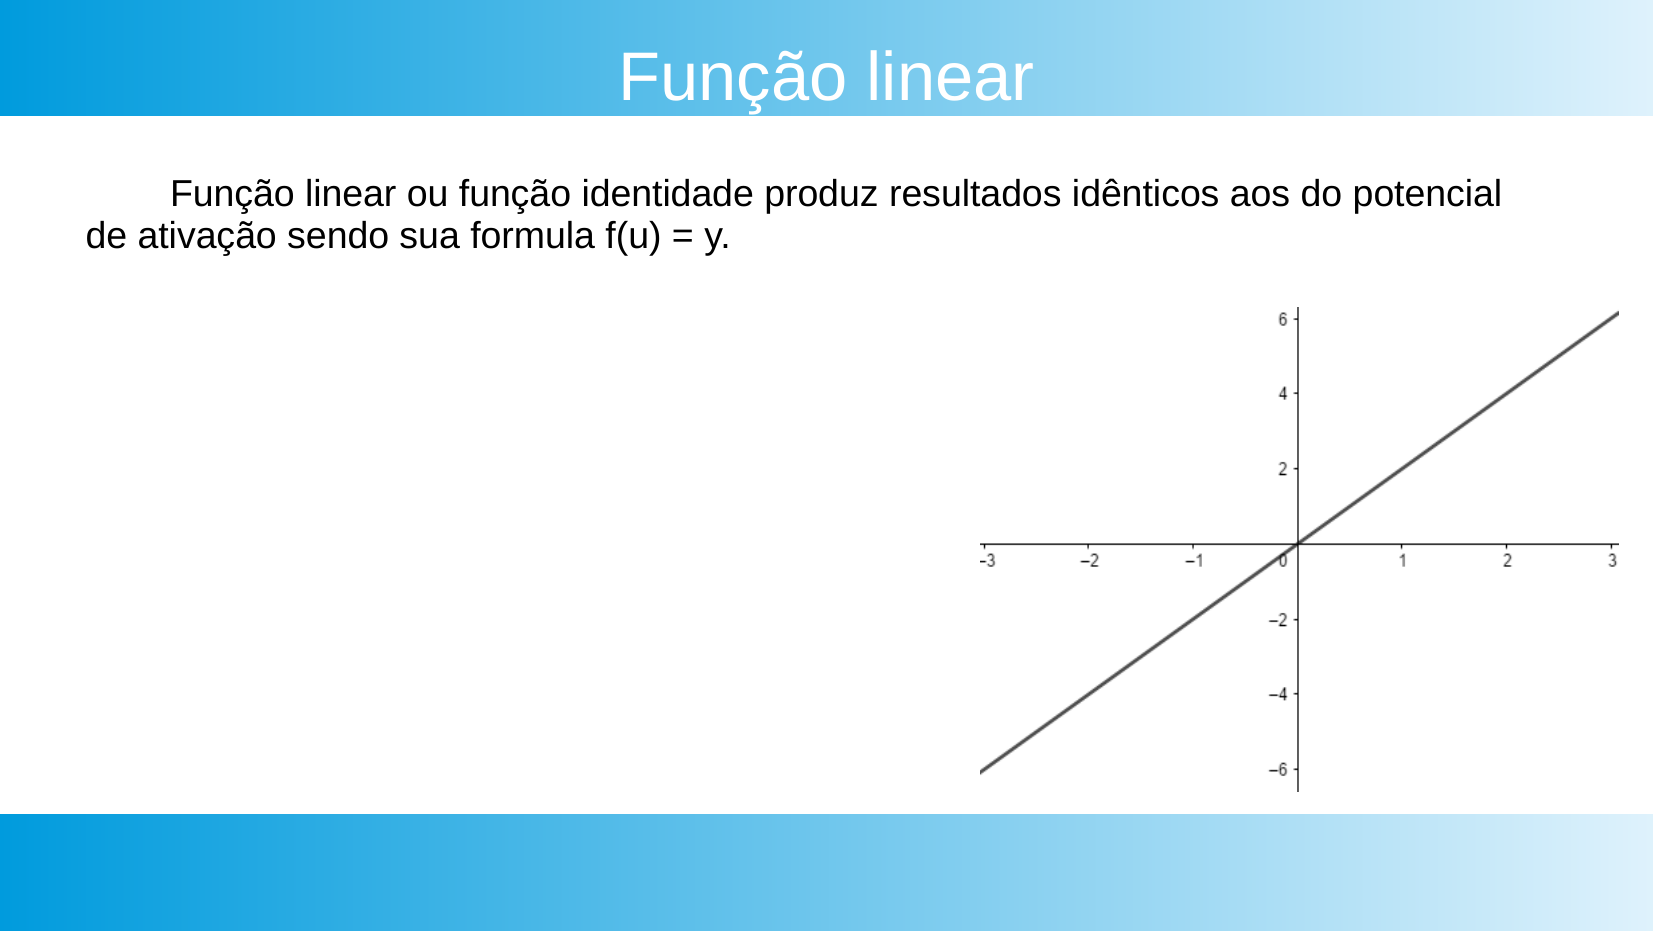

# Função linear
	 Função linear ou função identidade produz resultados idênticos aos do potencial
de ativação sendo sua formula f(u) = y.